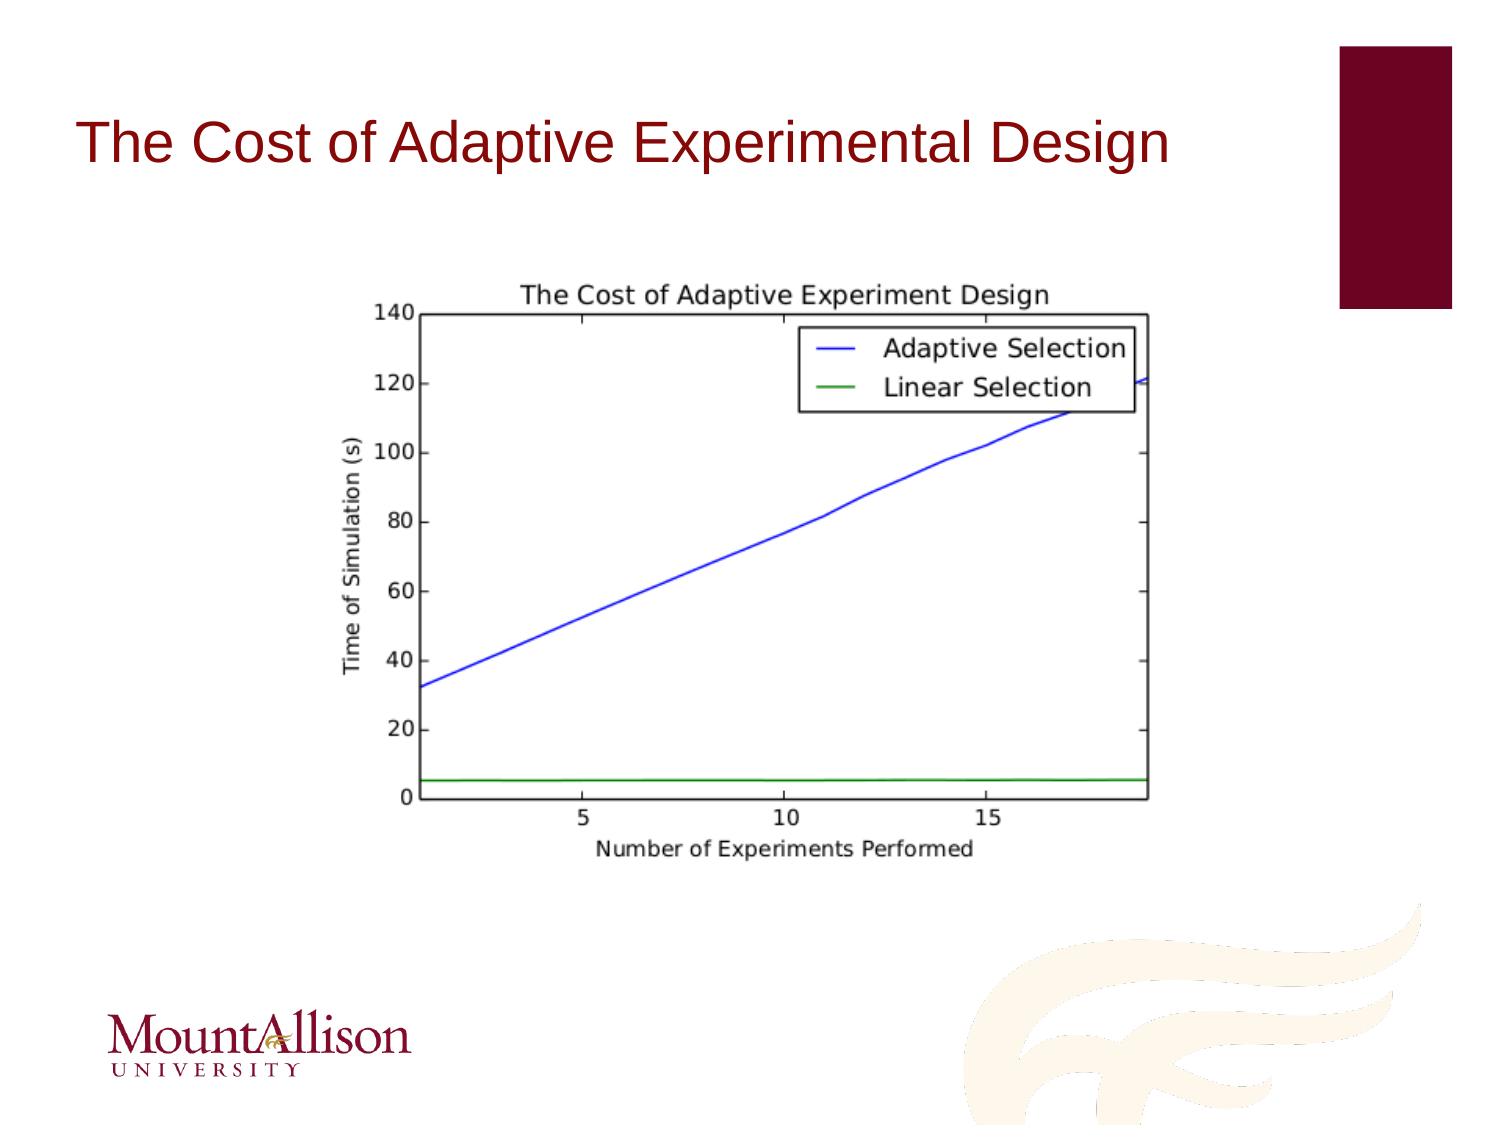

# The Cost of Adaptive Experimental Design